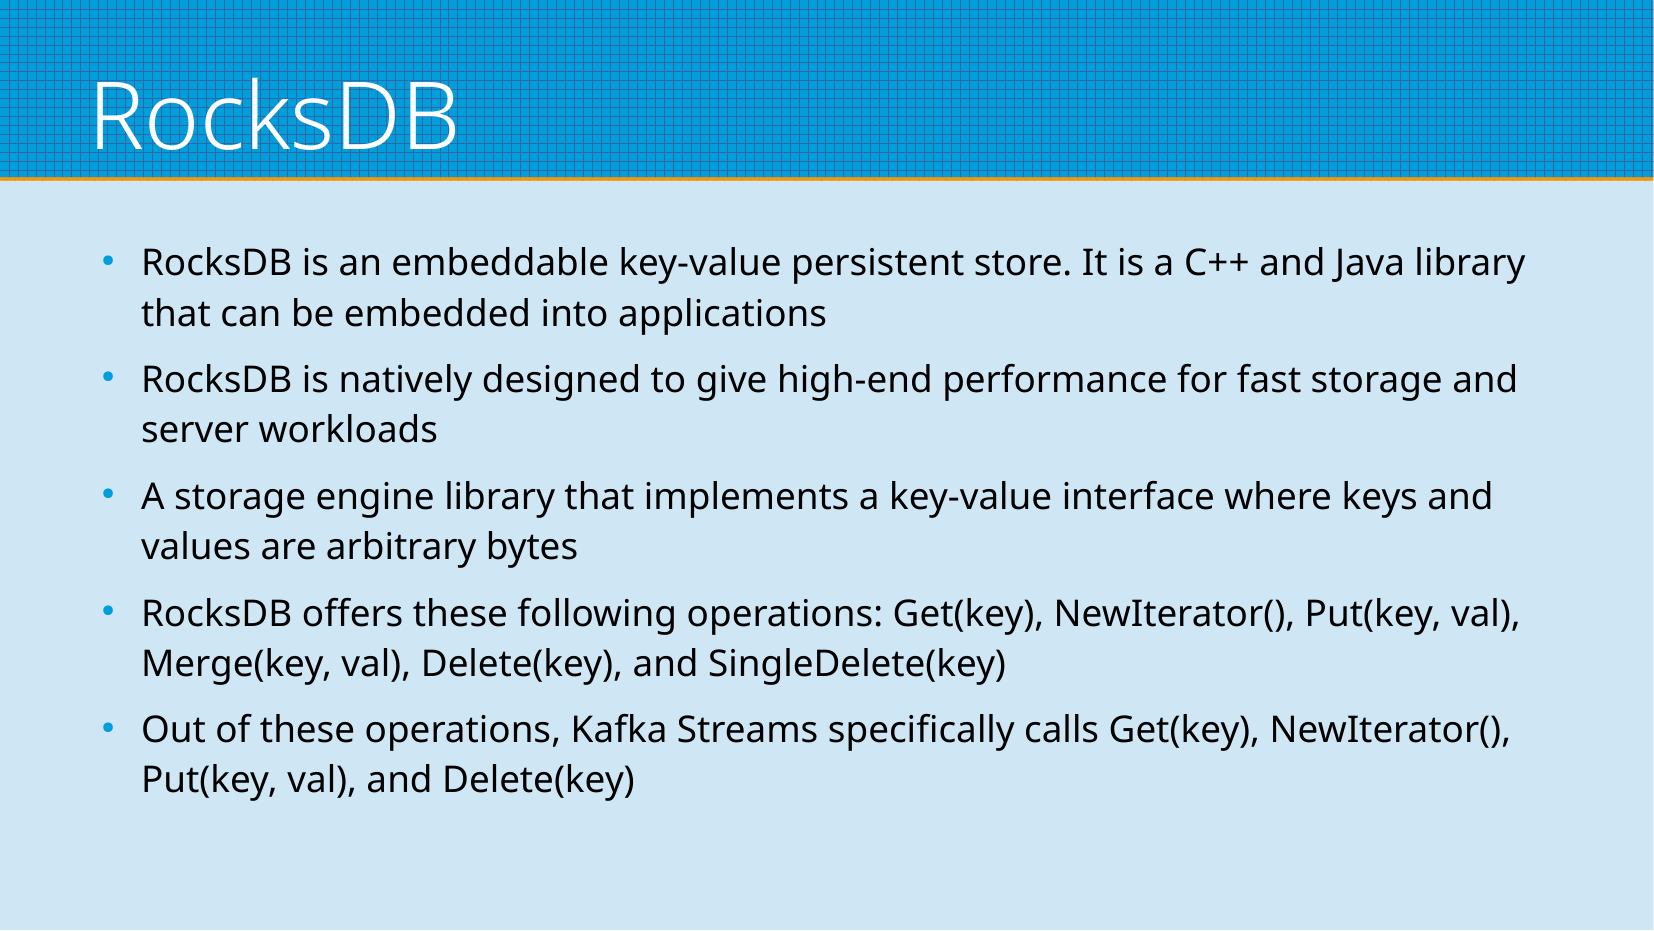

# RocksDB
RocksDB is an embeddable key-value persistent store. It is a C++ and Java library that can be embedded into applications
RocksDB is natively designed to give high-end performance for fast storage and server workloads
A storage engine library that implements a key-value interface where keys and values are arbitrary bytes
RocksDB offers these following operations: Get(key), NewIterator(), Put(key, val), Merge(key, val), Delete(key), and SingleDelete(key)
Out of these operations, Kafka Streams specifically calls Get(key), NewIterator(), Put(key, val), and Delete(key)